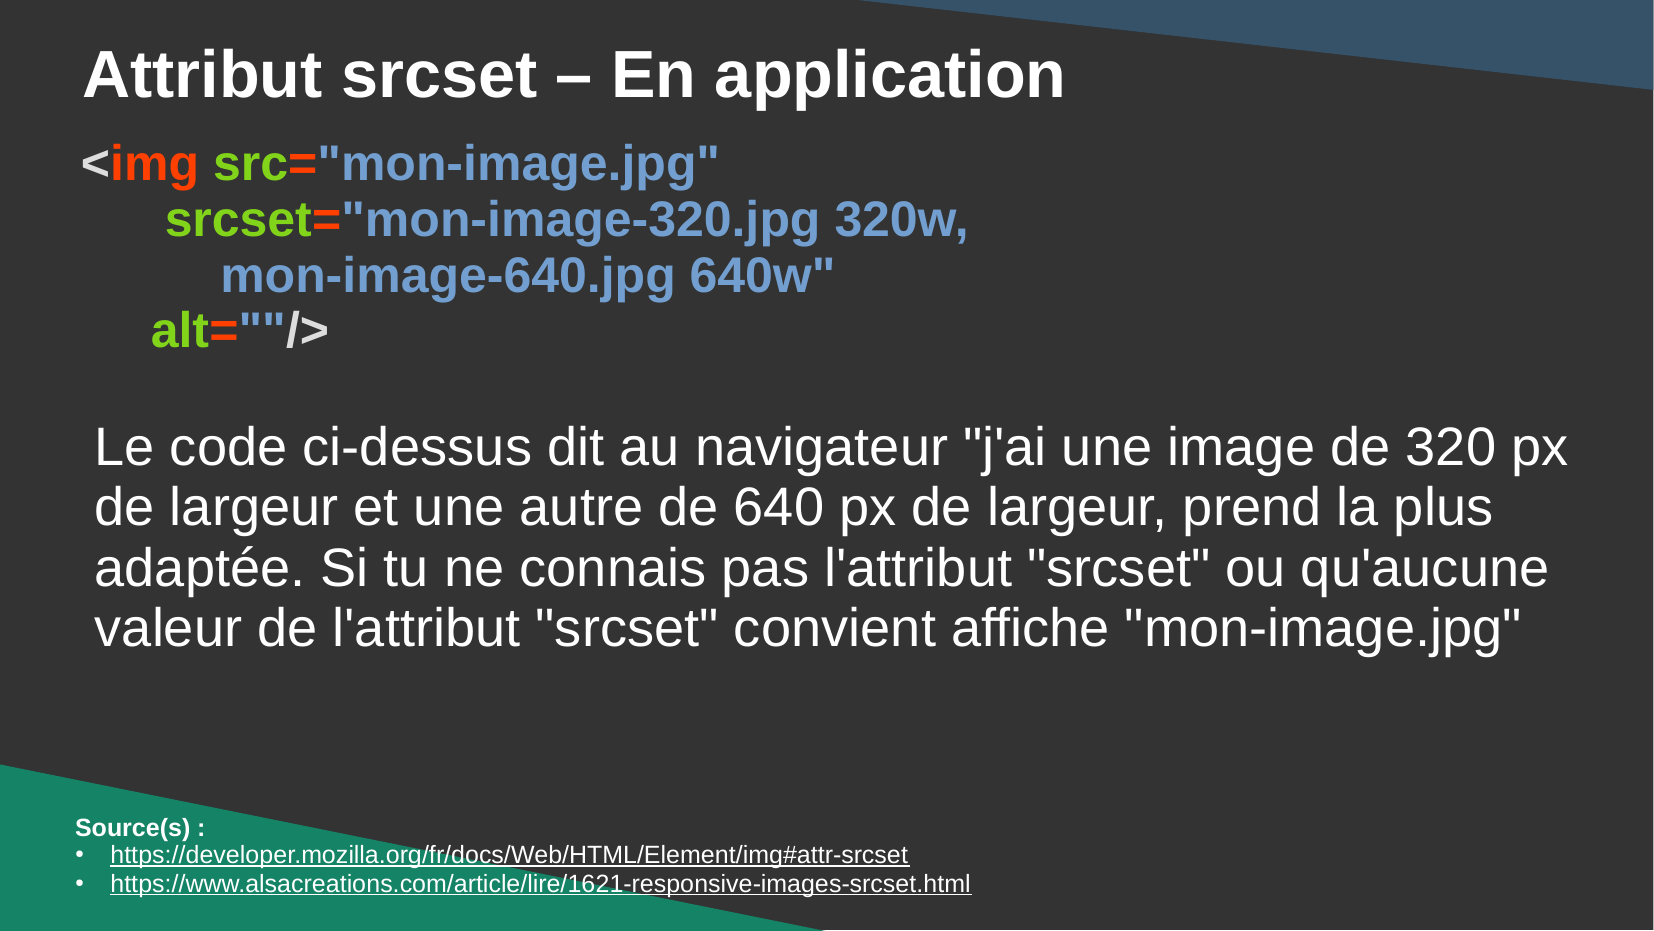

# Attribut srcset – En application
<img src="mon-image.jpg"
 srcset="mon-image-320.jpg 320w,
 mon-image-640.jpg 640w"
 alt=""/>
Le code ci-dessus dit au navigateur "j'ai une image de 320 px de largeur et une autre de 640 px de largeur, prend la plus adaptée. Si tu ne connais pas l'attribut "srcset" ou qu'aucune valeur de l'attribut "srcset" convient affiche "mon-image.jpg"
Source(s) :
https://developer.mozilla.org/fr/docs/Web/HTML/Element/img#attr-srcset
https://www.alsacreations.com/article/lire/1621-responsive-images-srcset.html